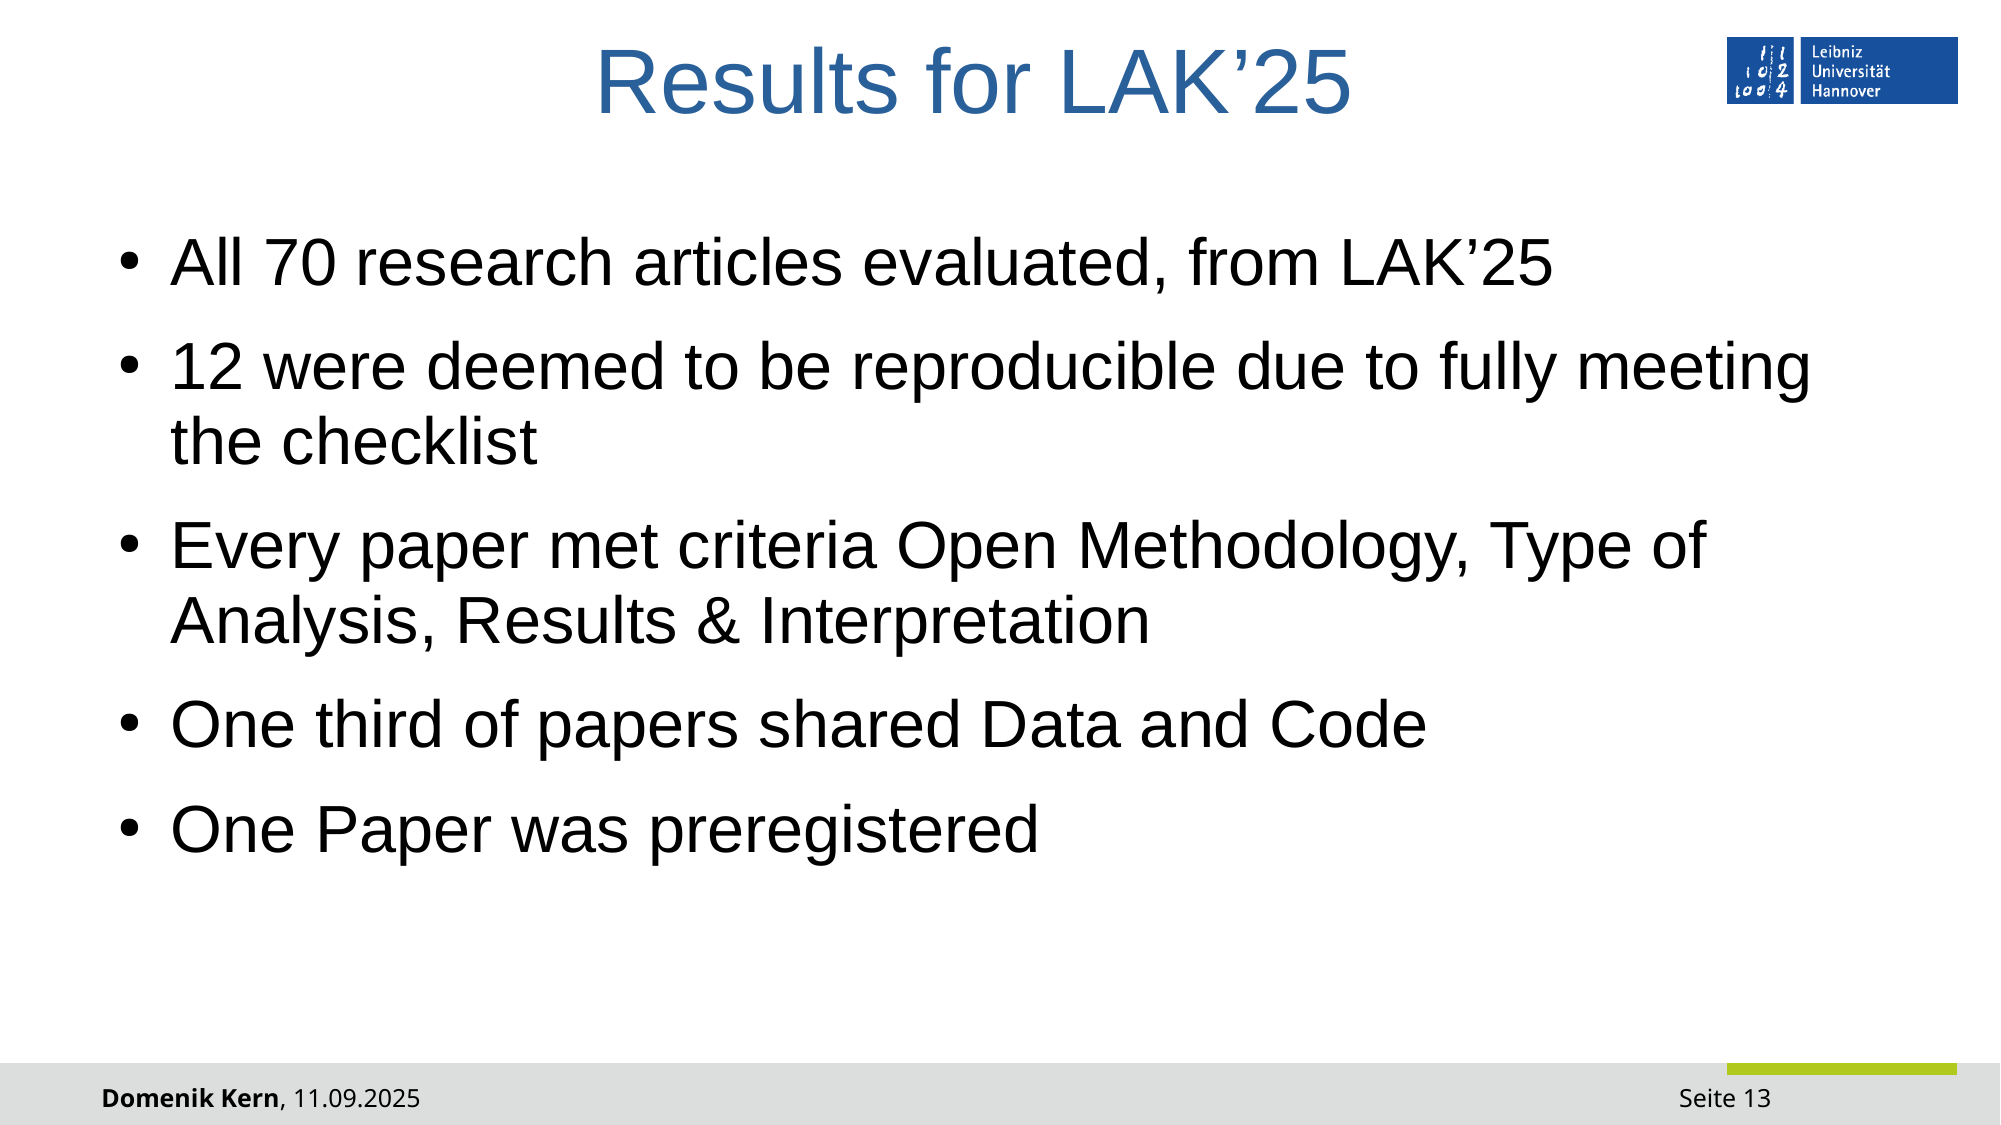

# Results for LAK’25
All 70 research articles evaluated, from LAK’25
12 were deemed to be reproducible due to fully meeting the checklist
Every paper met criteria Open Methodology, Type of Analysis, Results & Interpretation
One third of papers shared Data and Code
One Paper was preregistered